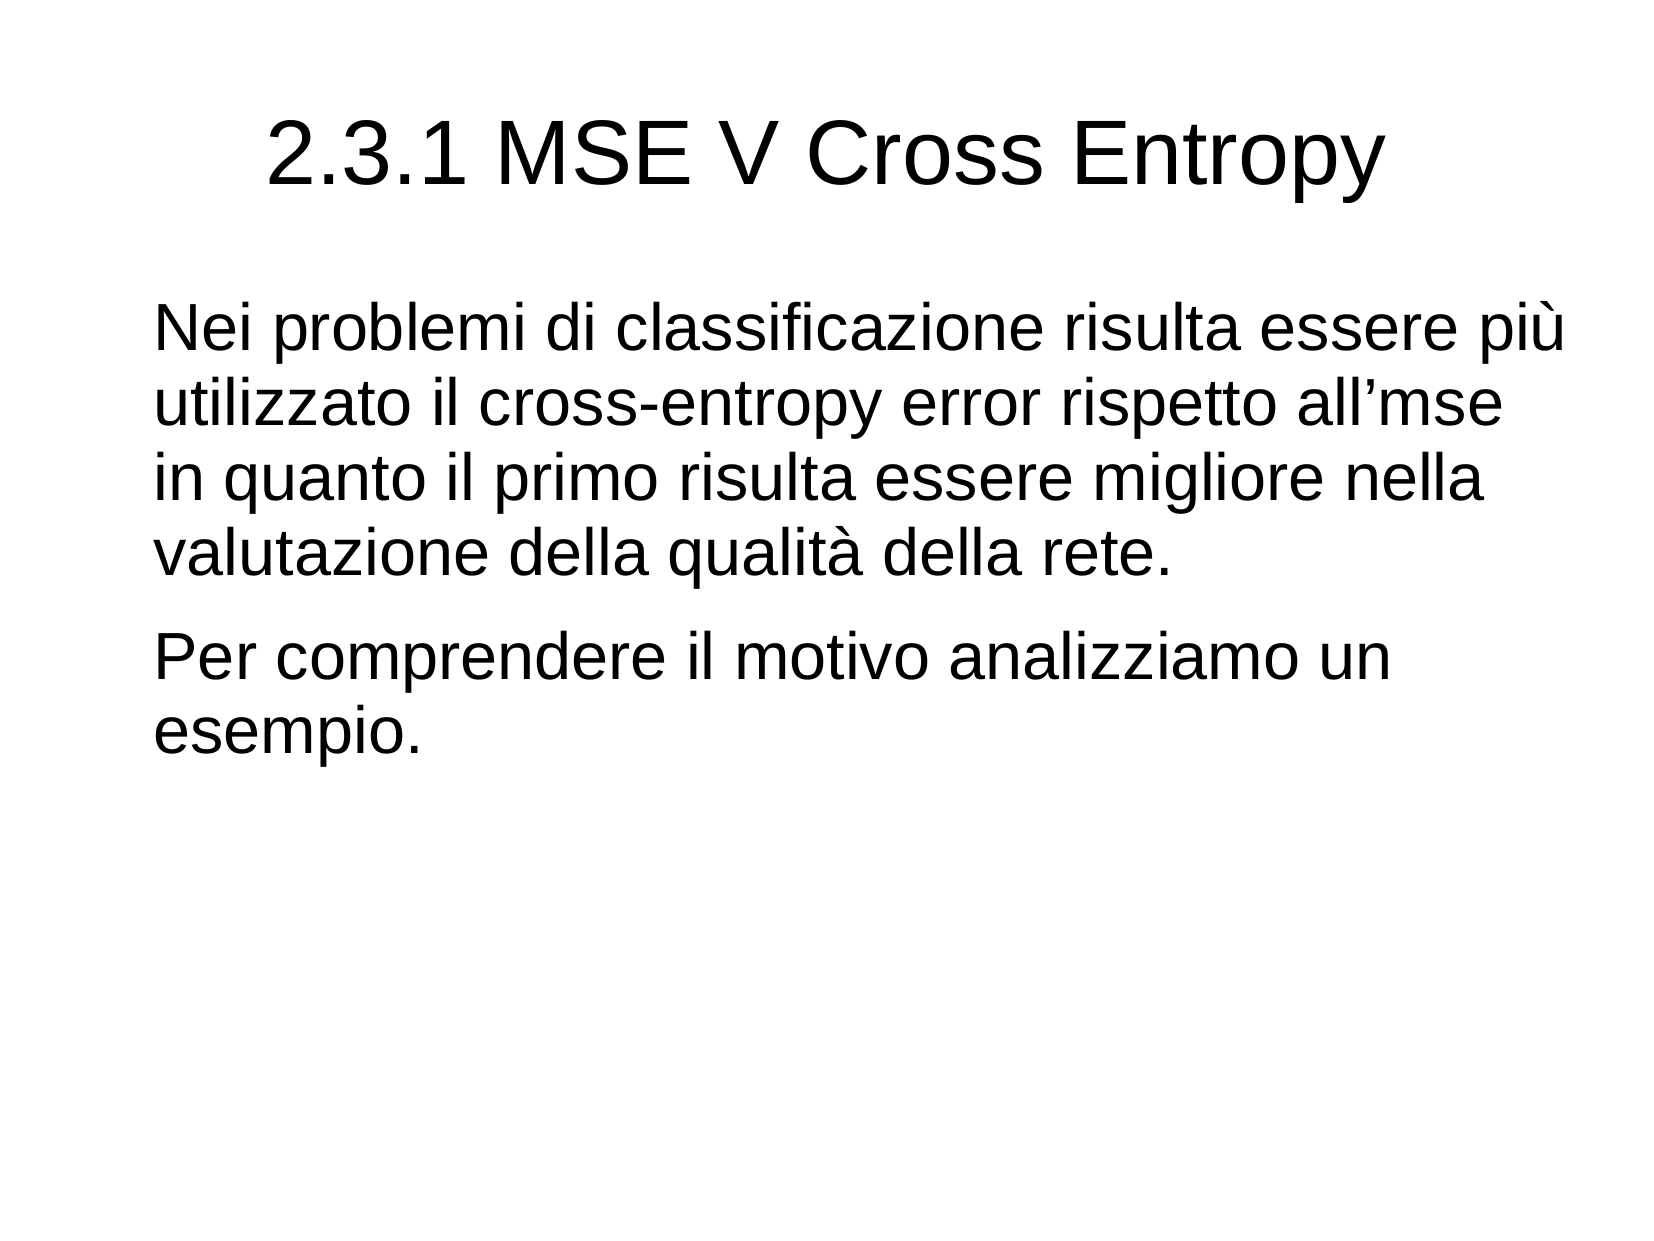

# 2.3.1 MSE V Cross Entropy
Nei problemi di classificazione risulta essere più utilizzato il cross-entropy error rispetto all’mse in quanto il primo risulta essere migliore nella valutazione della qualità della rete.
Per comprendere il motivo analizziamo un esempio.